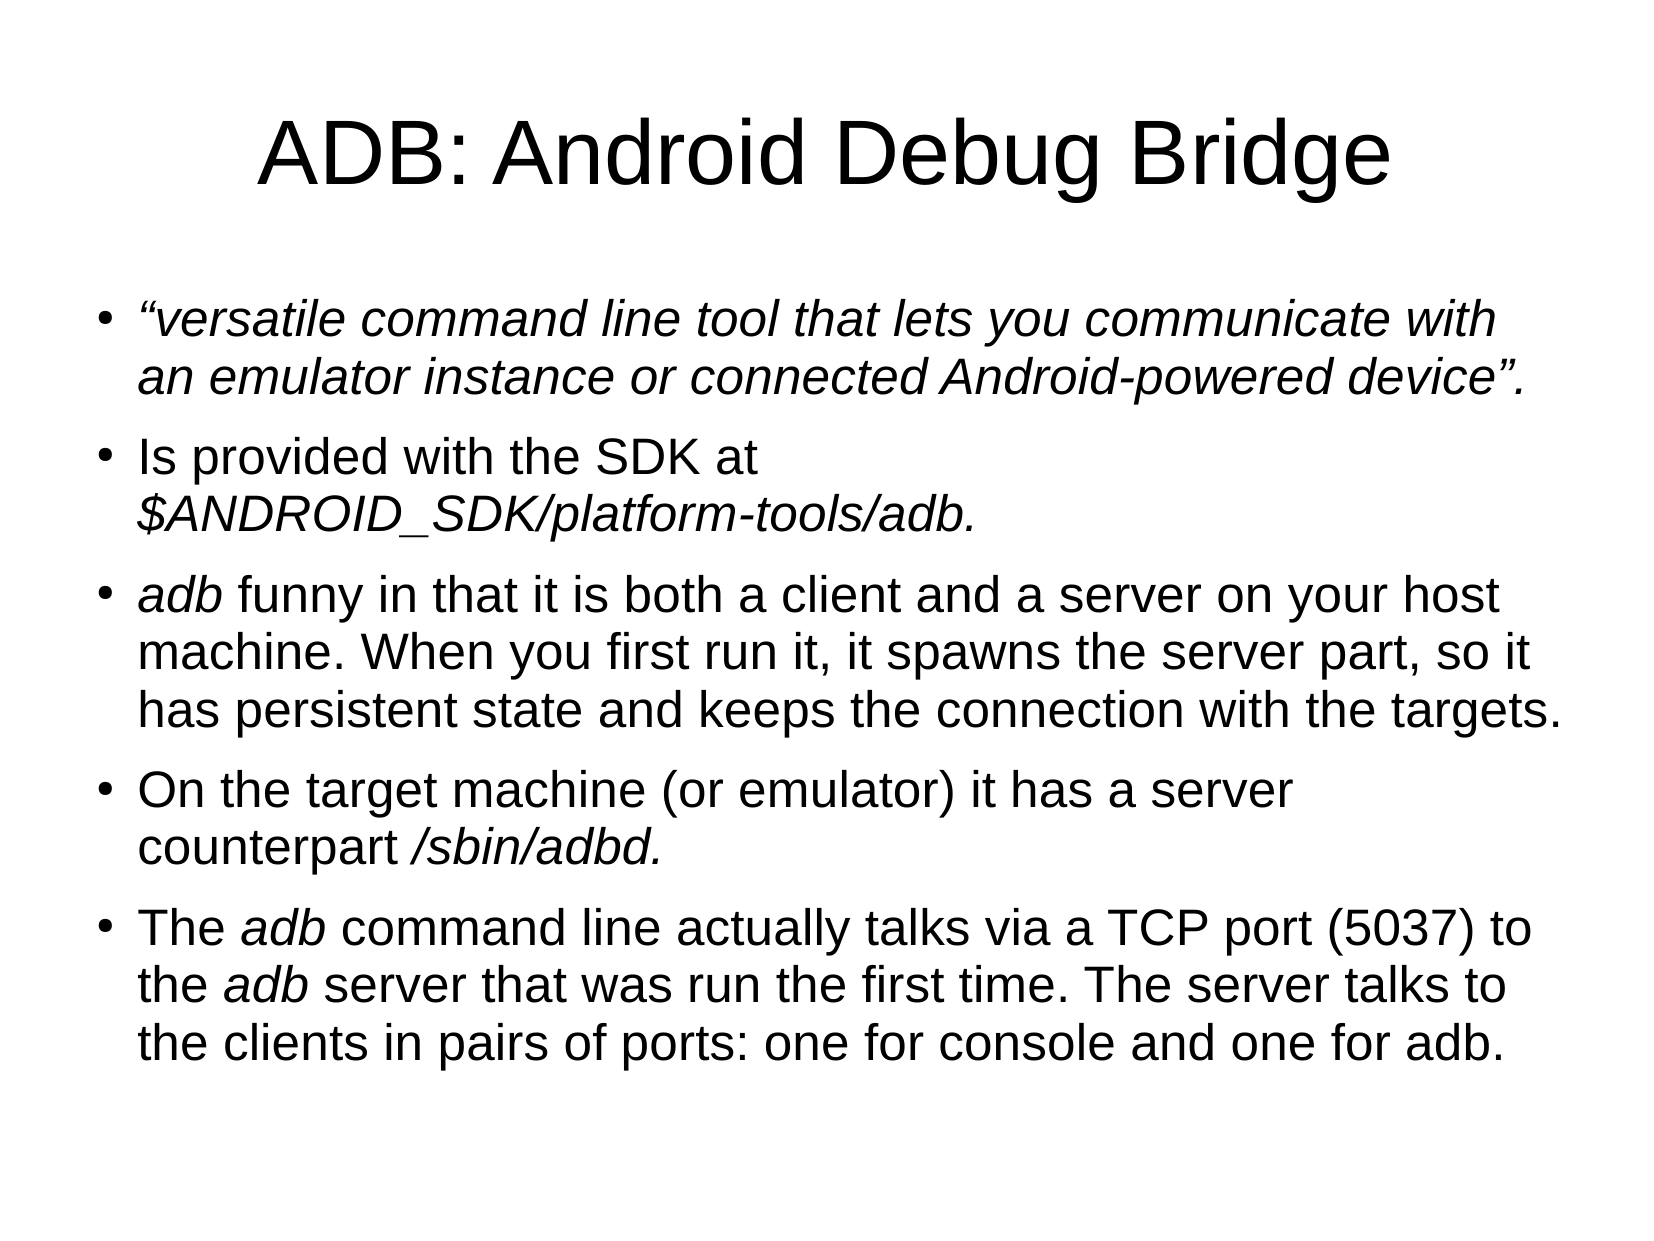

# ADB: Android Debug Bridge
“versatile command line tool that lets you communicate with an emulator instance or connected Android-powered device”.
Is provided with the SDK at $ANDROID_SDK/platform-tools/adb.
adb funny in that it is both a client and a server on your host machine. When you first run it, it spawns the server part, so it has persistent state and keeps the connection with the targets.
On the target machine (or emulator) it has a server counterpart /sbin/adbd.
The adb command line actually talks via a TCP port (5037) to the adb server that was run the first time. The server talks to the clients in pairs of ports: one for console and one for adb.